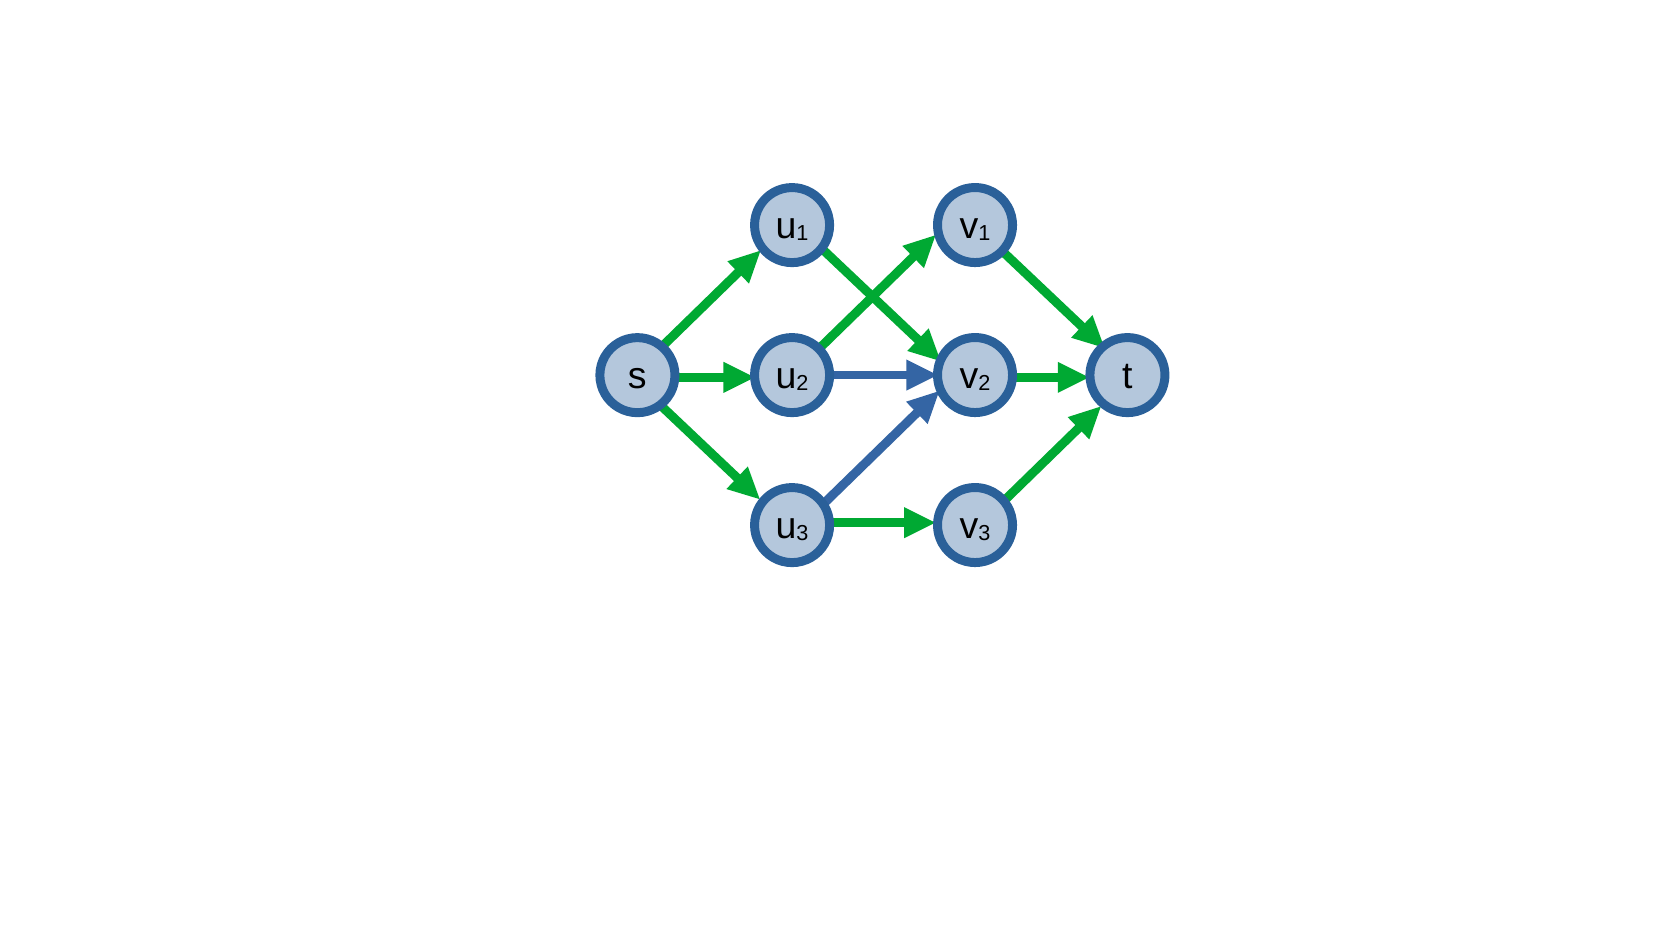

v1
u1
v2
u2
t
s
v3
u3